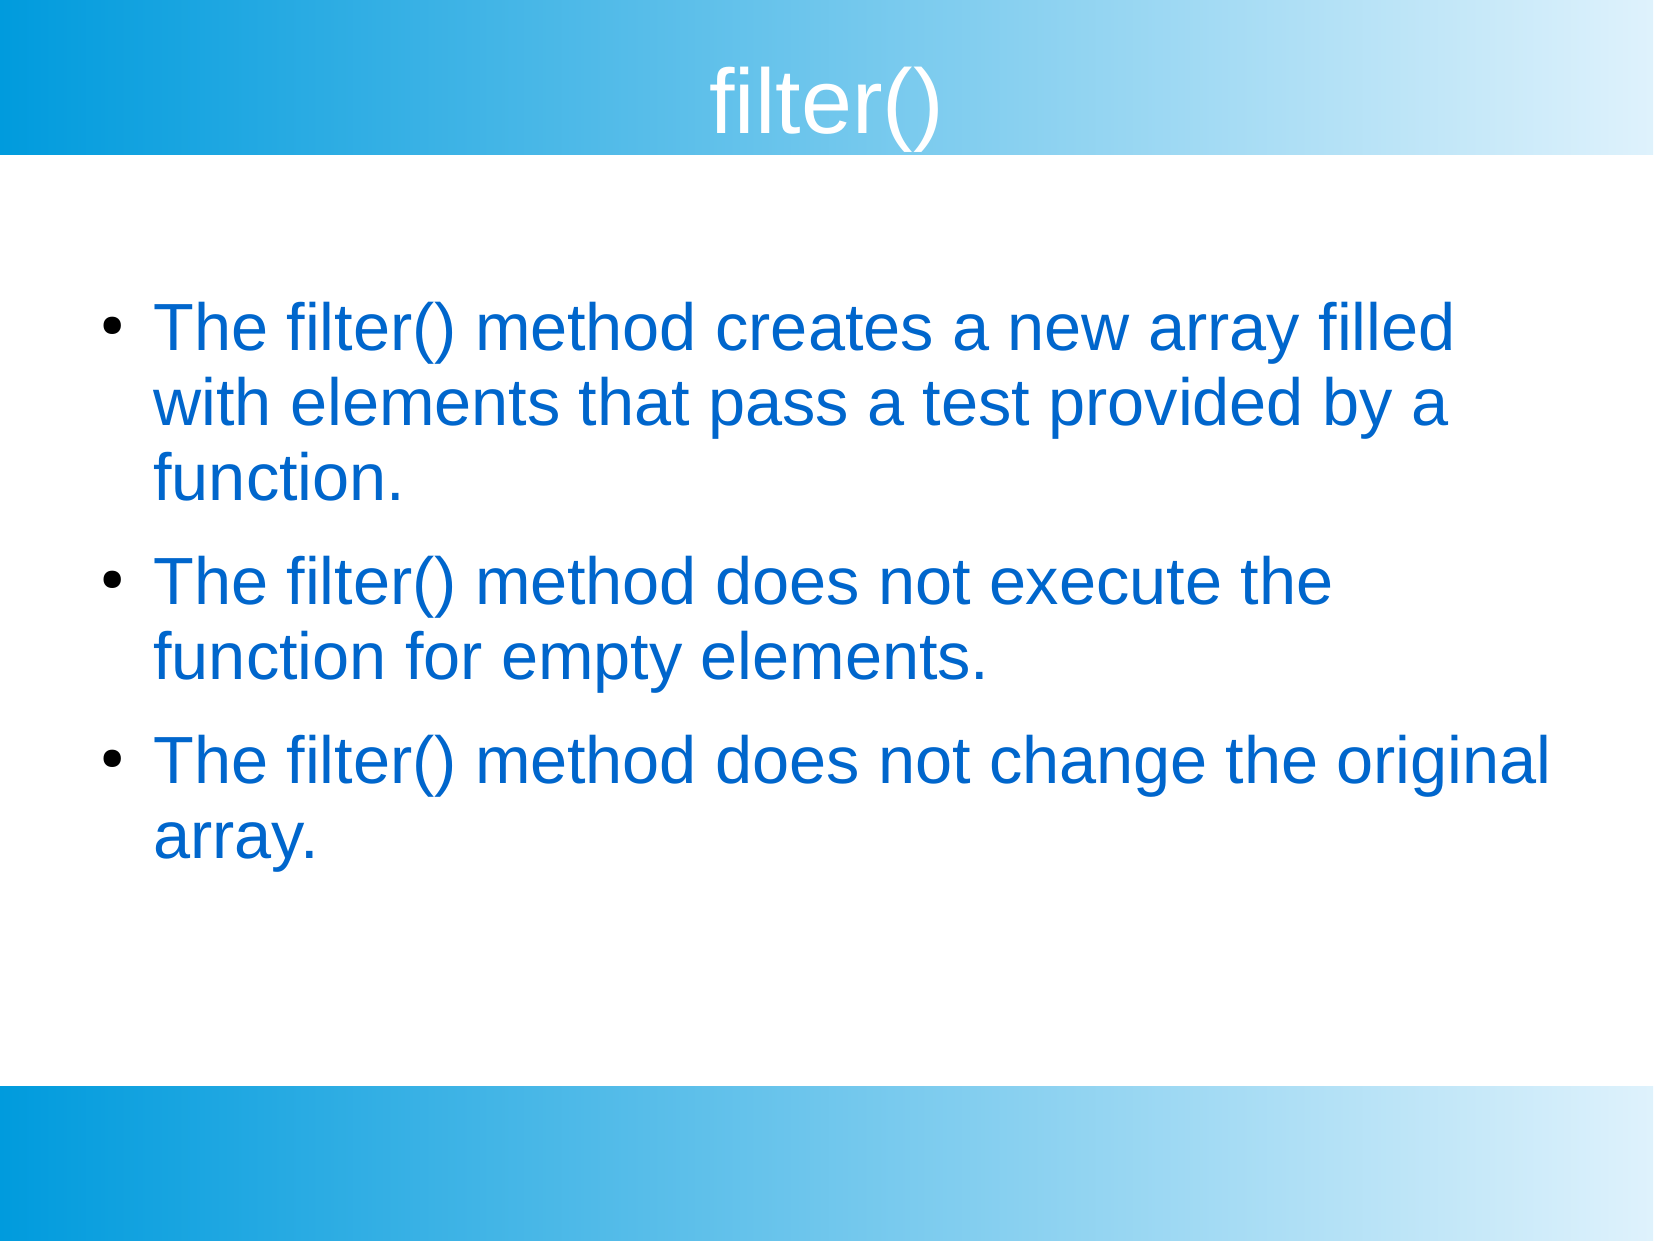

# filter()
The filter() method creates a new array filled with elements that pass a test provided by a function.
The filter() method does not execute the function for empty elements.
The filter() method does not change the original array.